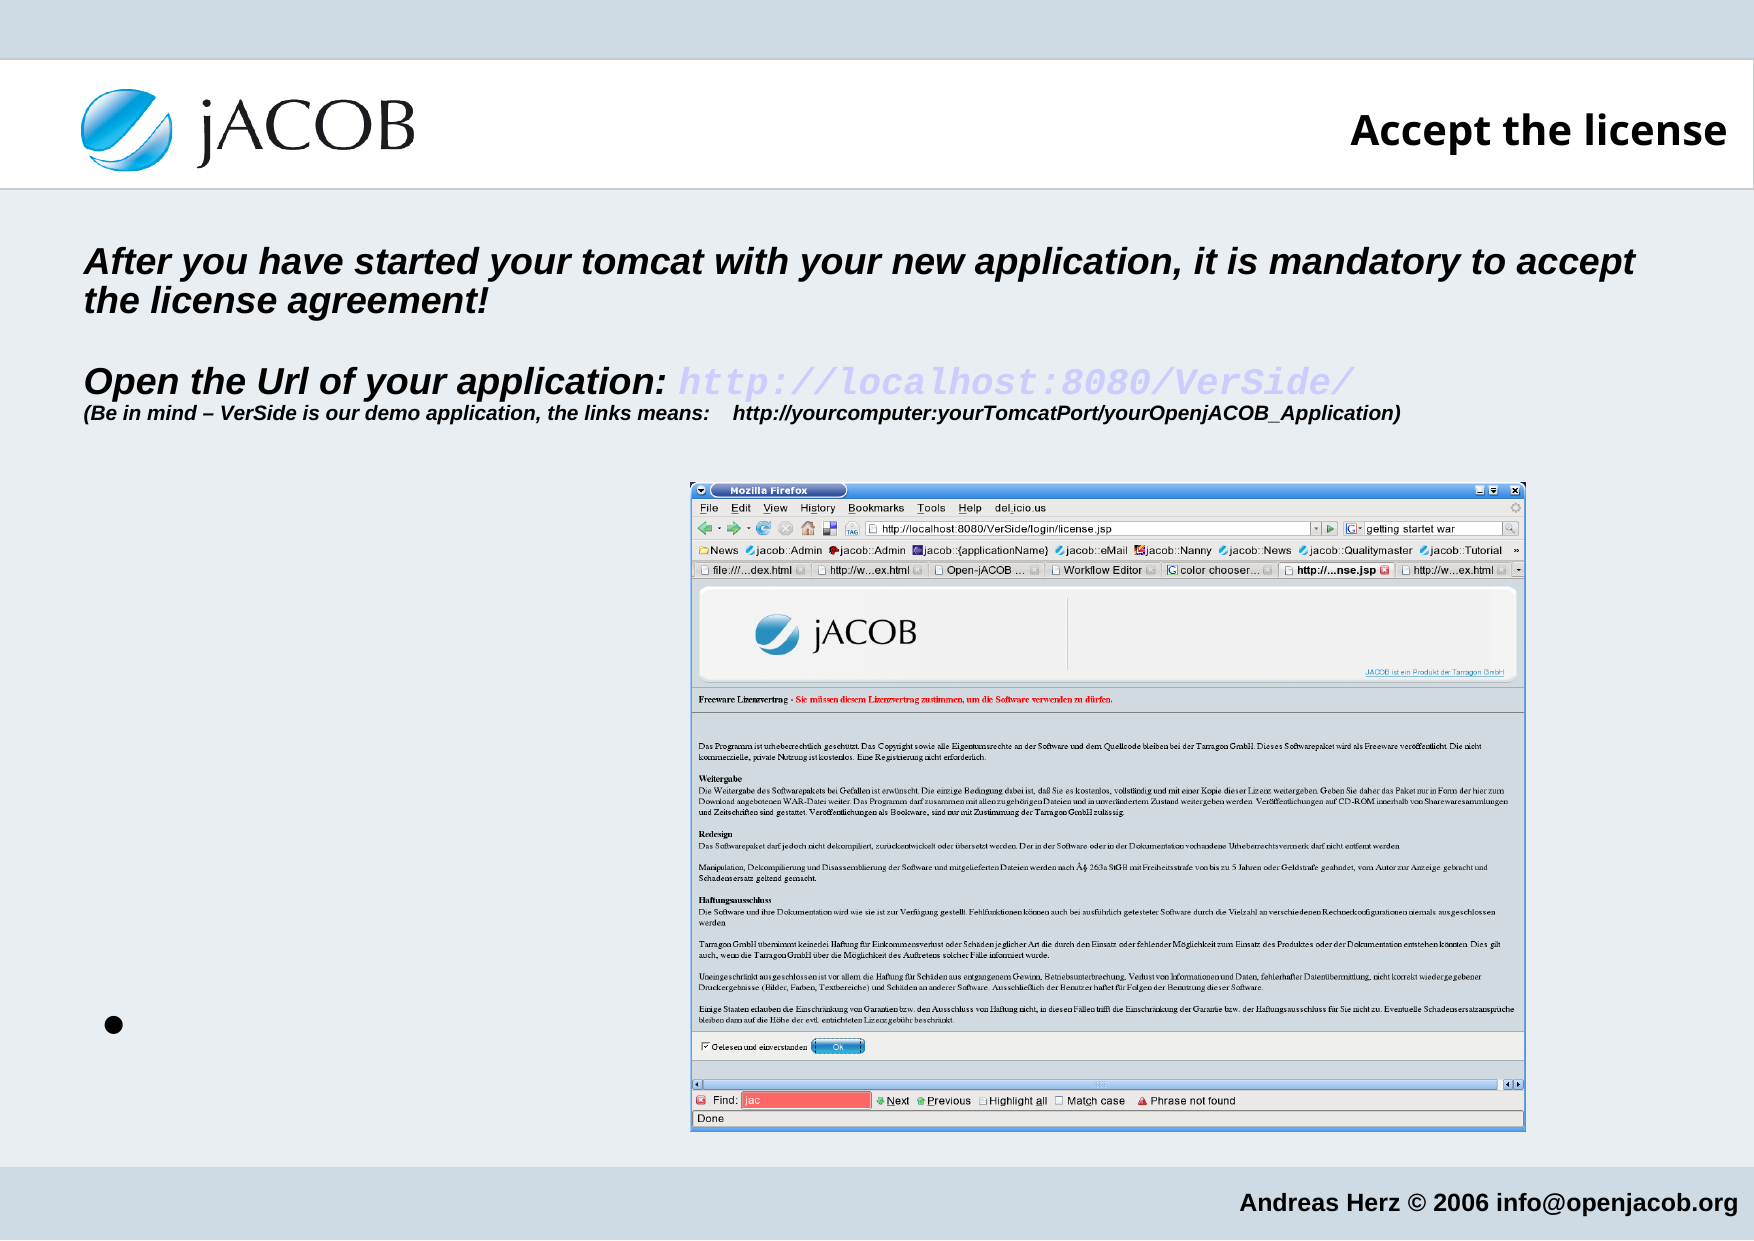

# Accept the license
After you have started your tomcat with your new application, it is mandatory to accept
the license agreement!
Open the Url of your application: http://localhost:8080/VerSide/
(Be in mind – VerSide is our demo application, the links means: http://yourcomputer:yourTomcatPort/yourOpenjACOB_Application)
Andreas Herz © 2006 info@openjacob.org